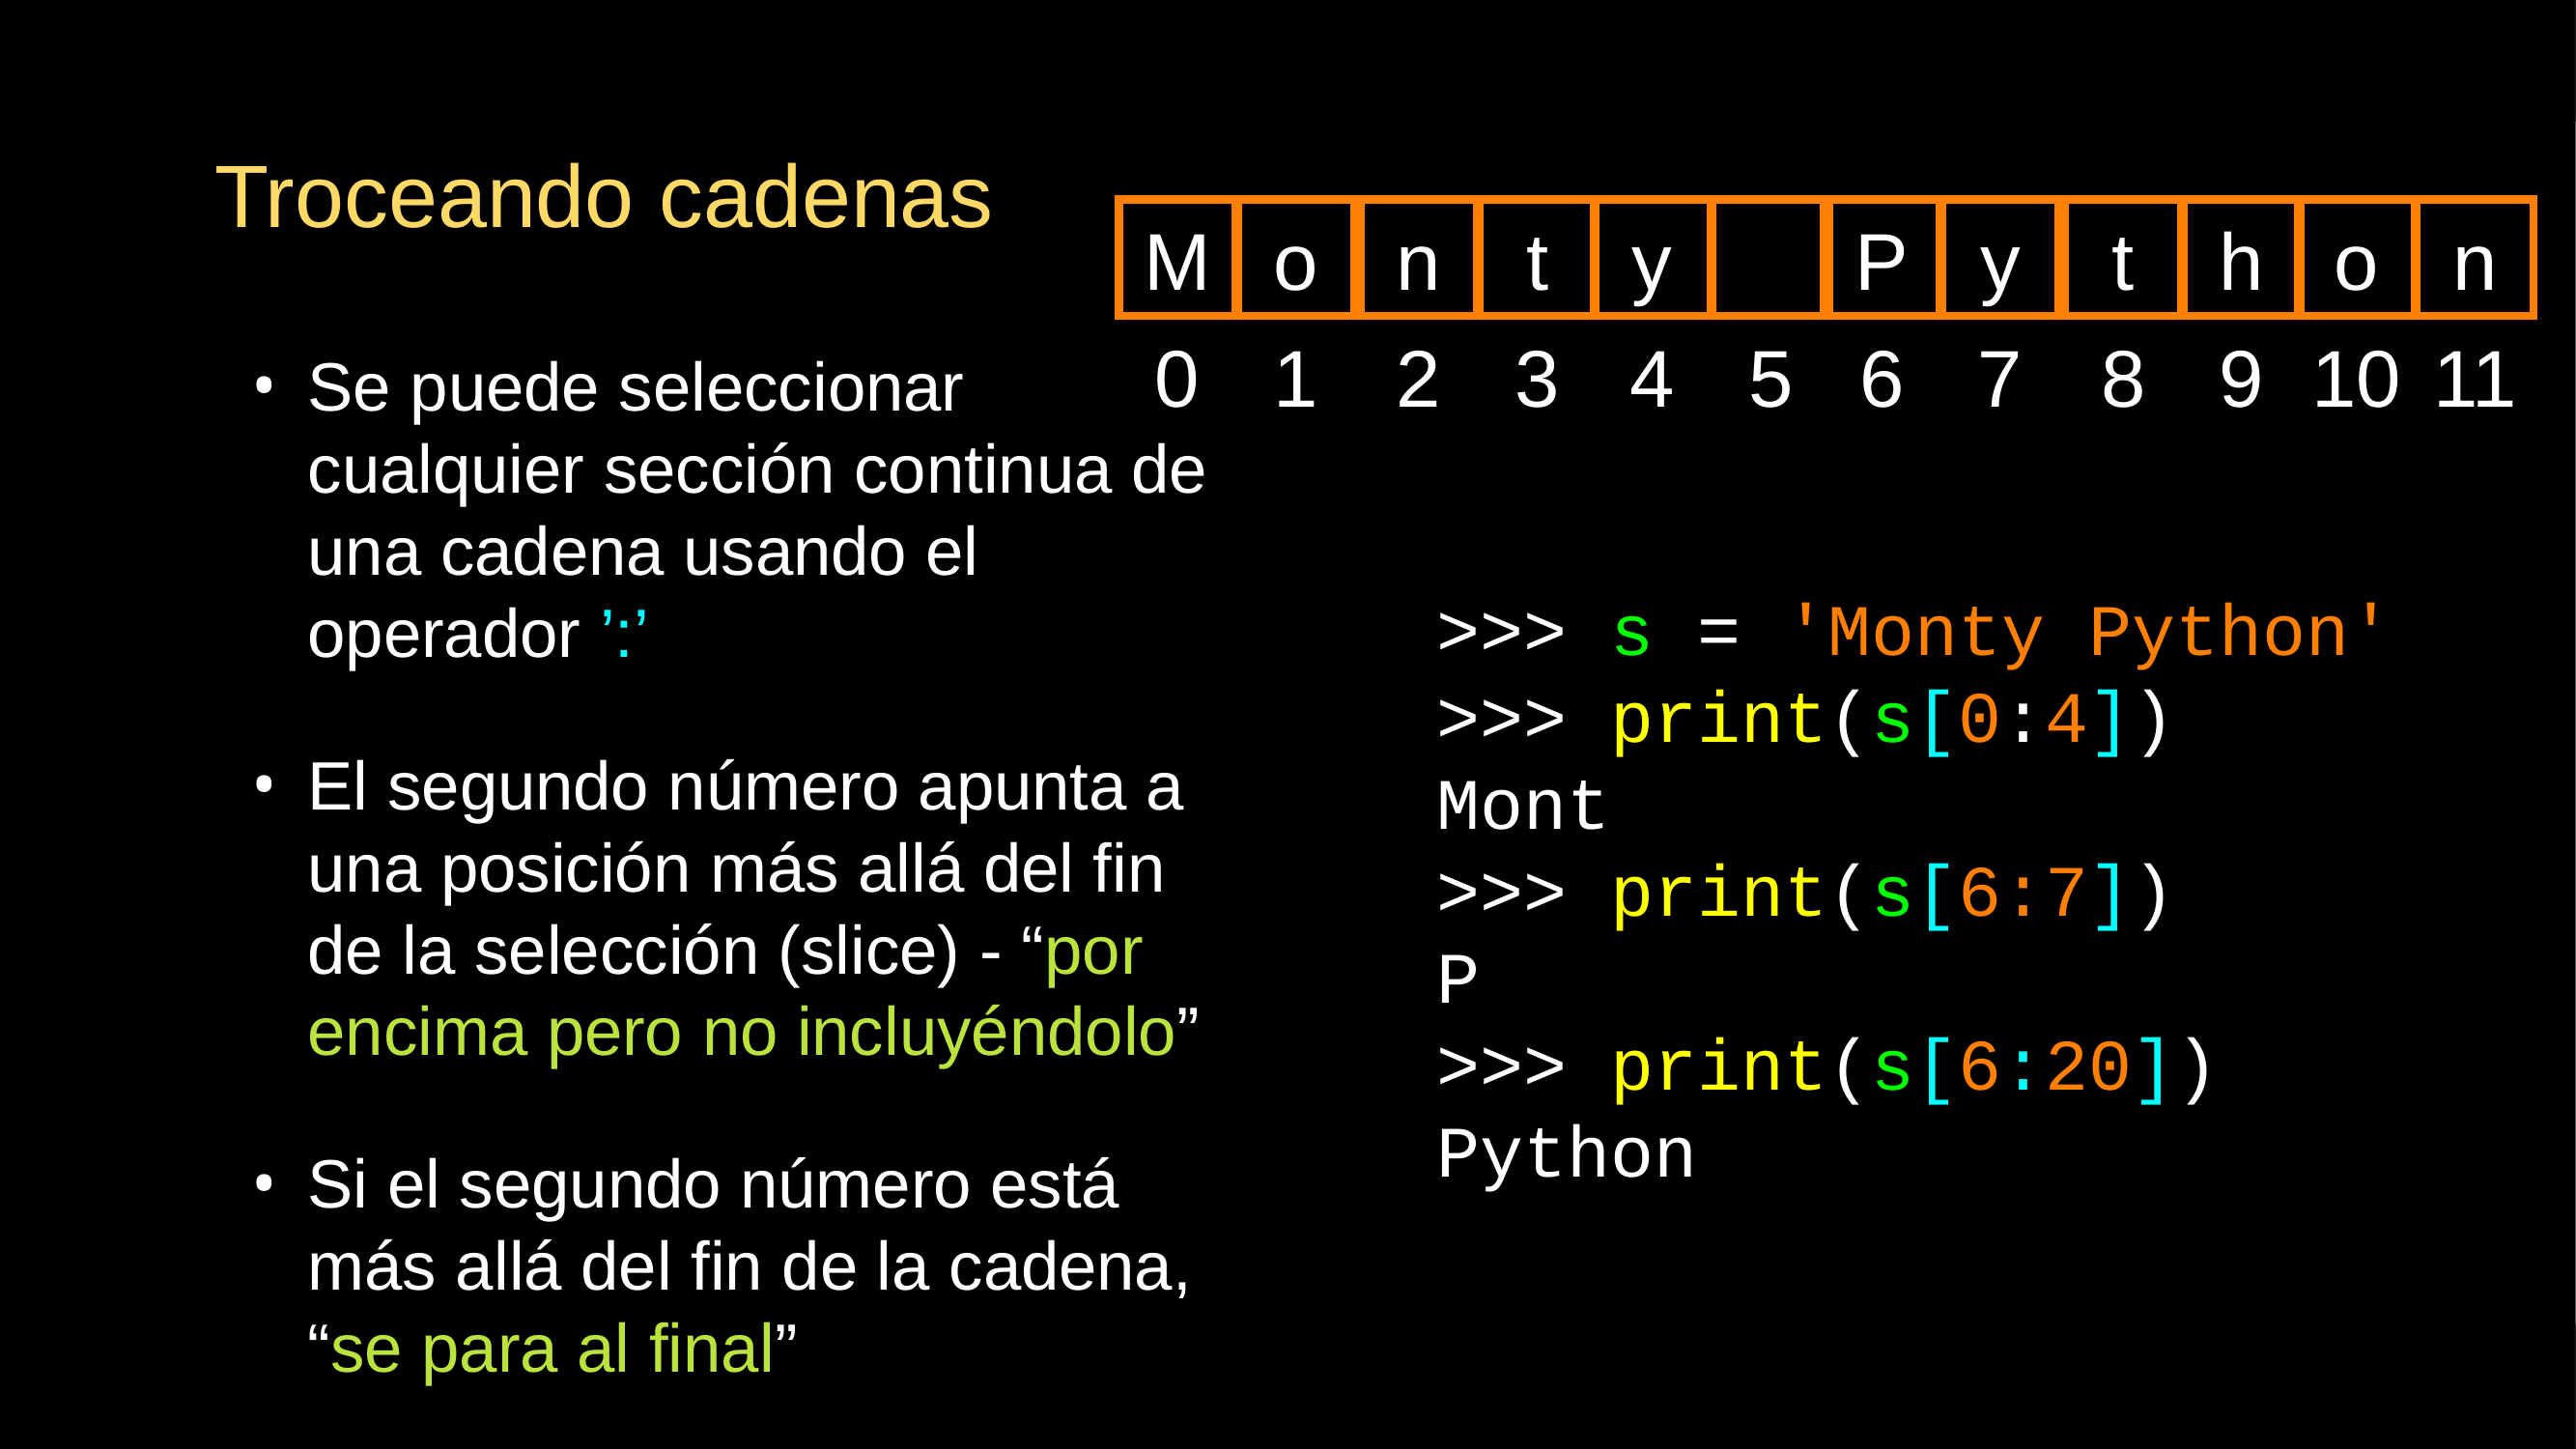

# Troceando cadenas
M
o
n
t
y
P
y
t
h
o
n
0
1
2
3
4
5
6
7
8
9
10
11
Se puede seleccionar cualquier sección continua de una cadena usando el operador ’:’
El segundo número apunta a una posición más allá del fin de la selección (slice) - “por encima pero no incluyéndolo”
Si el segundo número está más allá del fin de la cadena, “se para al final”
>>> s = 'Monty Python'
>>> print(s[0:4])
Mont
>>> print(s[6:7])
P
>>> print(s[6:20])
Python